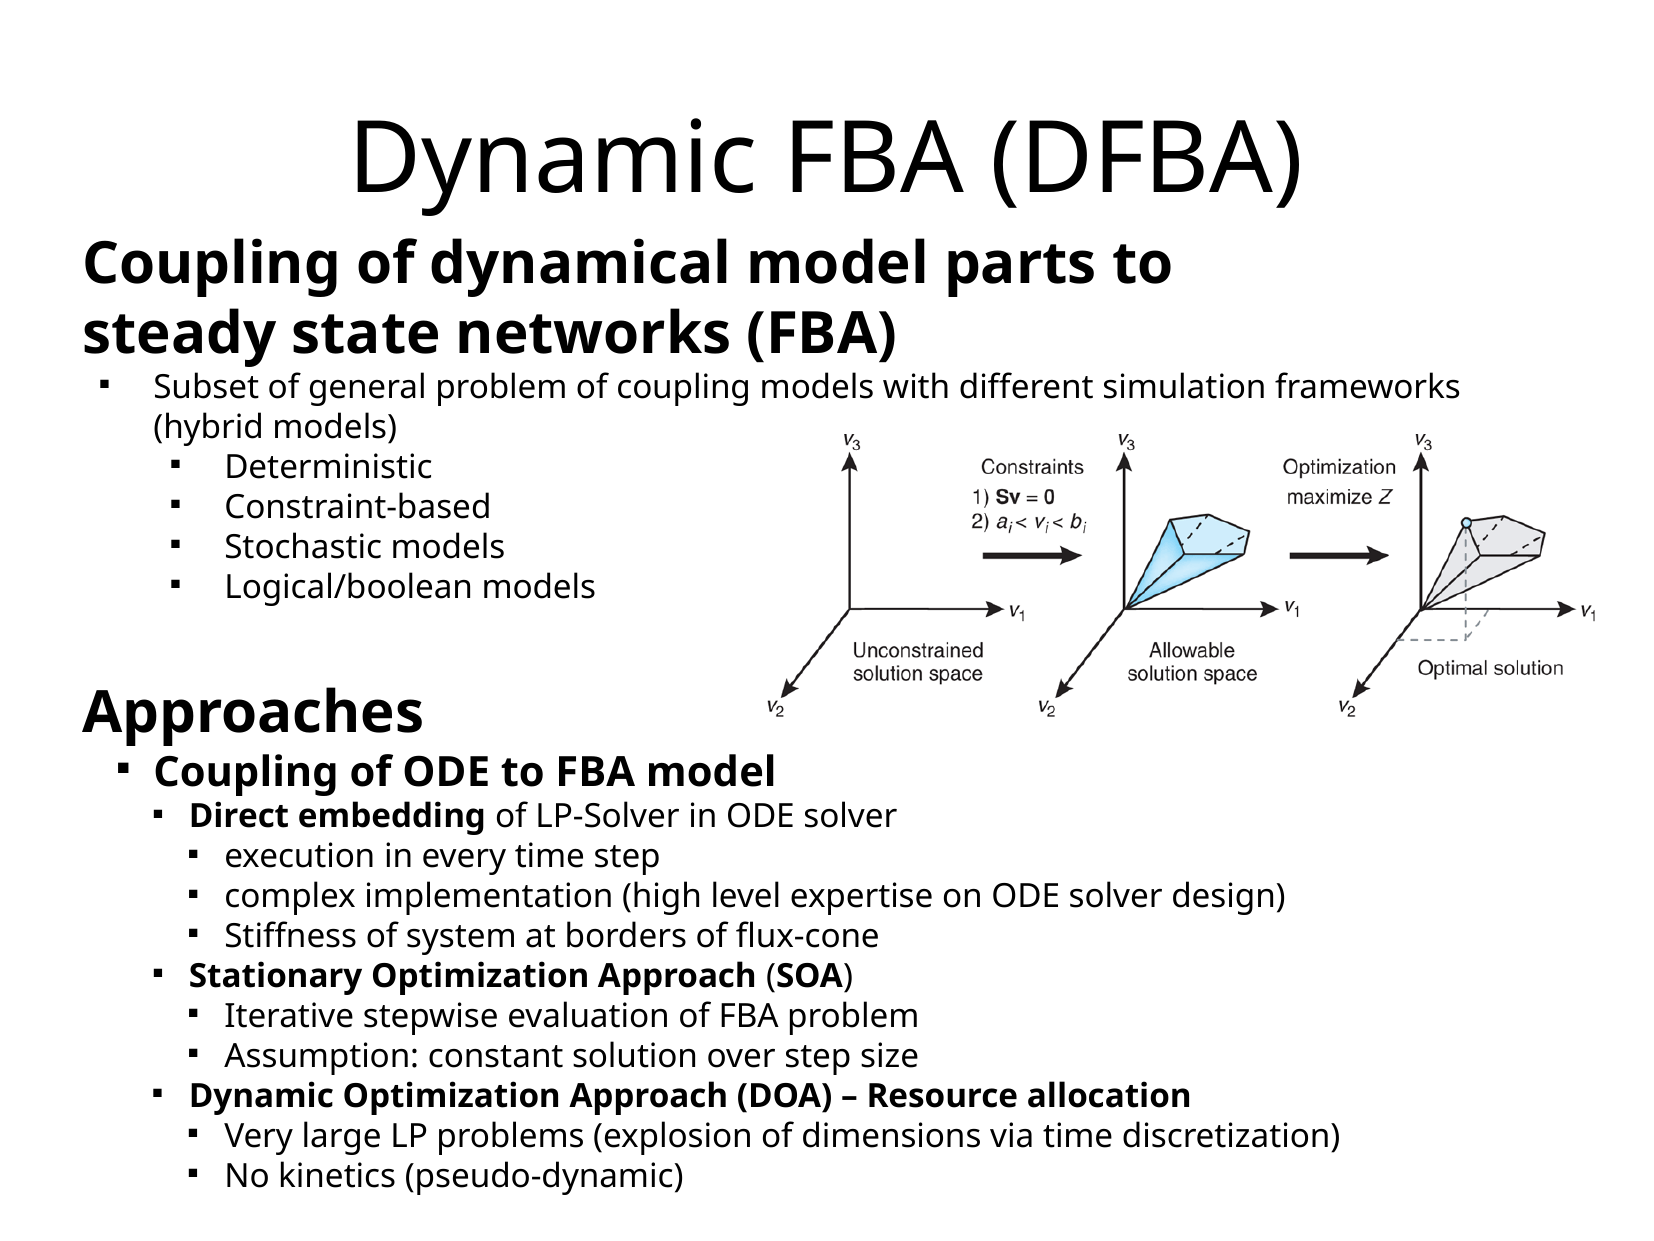

Dynamic FBA (DFBA)
Coupling of dynamical model parts to
steady state networks (FBA)
Subset of general problem of coupling models with different simulation frameworks
(hybrid models)
Deterministic
Constraint-based
Stochastic models
Logical/boolean models
Approaches
Coupling of ODE to FBA model
Direct embedding of LP-Solver in ODE solver
execution in every time step
complex implementation (high level expertise on ODE solver design)
Stiffness of system at borders of flux-cone
Stationary Optimization Approach (SOA)
Iterative stepwise evaluation of FBA problem
Assumption: constant solution over step size
Dynamic Optimization Approach (DOA) – Resource allocation
Very large LP problems (explosion of dimensions via time discretization)
No kinetics (pseudo-dynamic)